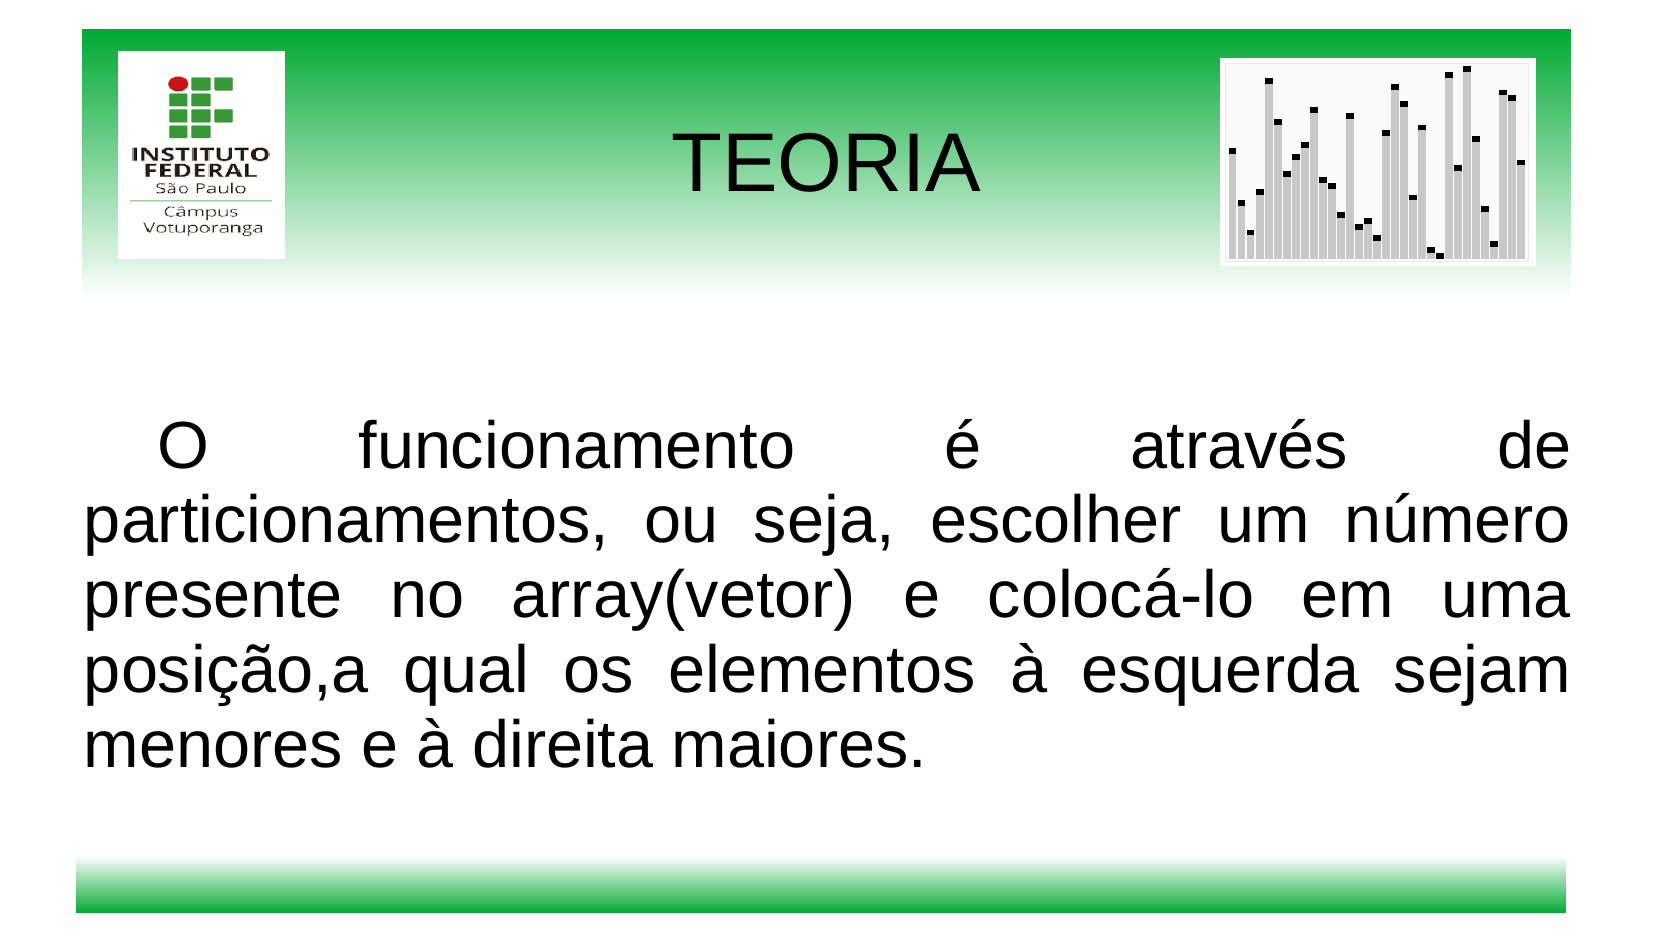

# TEORIA
	O funcionamento é através de particionamentos, ou seja, escolher um número presente no array(vetor) e colocá-lo em uma posição,a qual os elementos à esquerda sejam menores e à direita maiores.